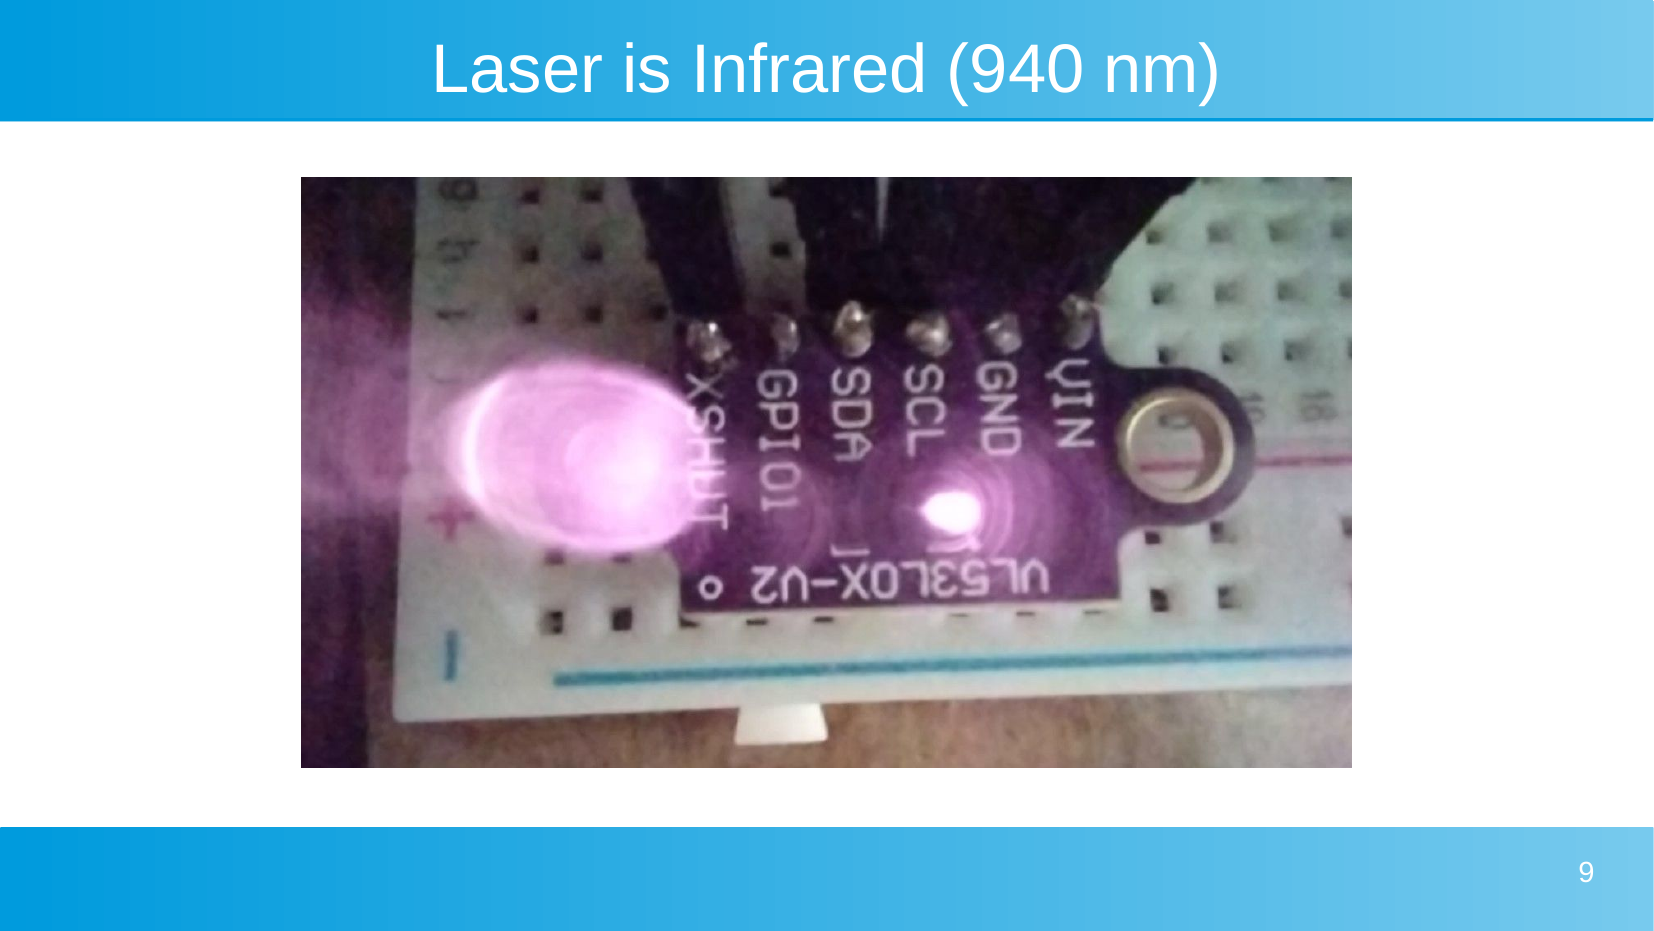

# Laser is Infrared (940 nm)
9